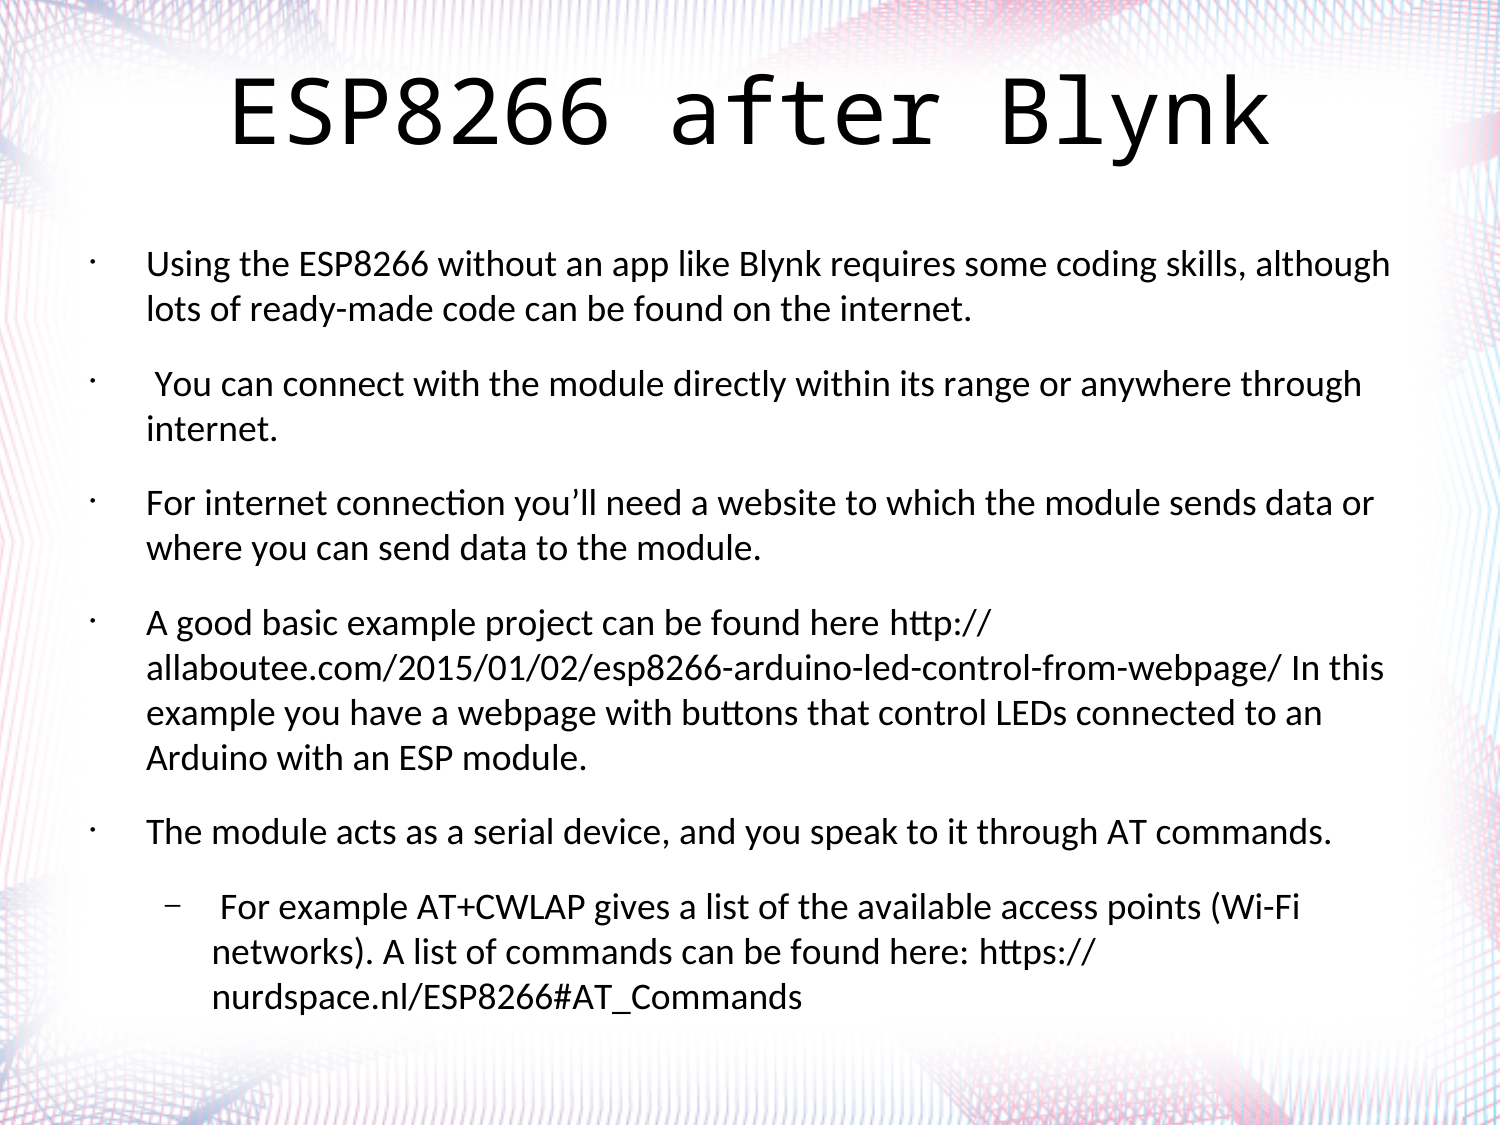

# ESP8266 after Blynk
Using the ESP8266 without an app like Blynk requires some coding skills, although lots of ready-made code can be found on the internet.
 You can connect with the module directly within its range or anywhere through internet.
For internet connection you’ll need a website to which the module sends data or where you can send data to the module.
A good basic example project can be found here http://allaboutee.com/2015/01/02/esp8266-arduino-led-control-from-webpage/ In this example you have a webpage with buttons that control LEDs connected to an Arduino with an ESP module.
The module acts as a serial device, and you speak to it through AT commands.
 For example AT+CWLAP gives a list of the available access points (Wi-Fi networks). A list of commands can be found here: https://nurdspace.nl/ESP8266#AT_Commands